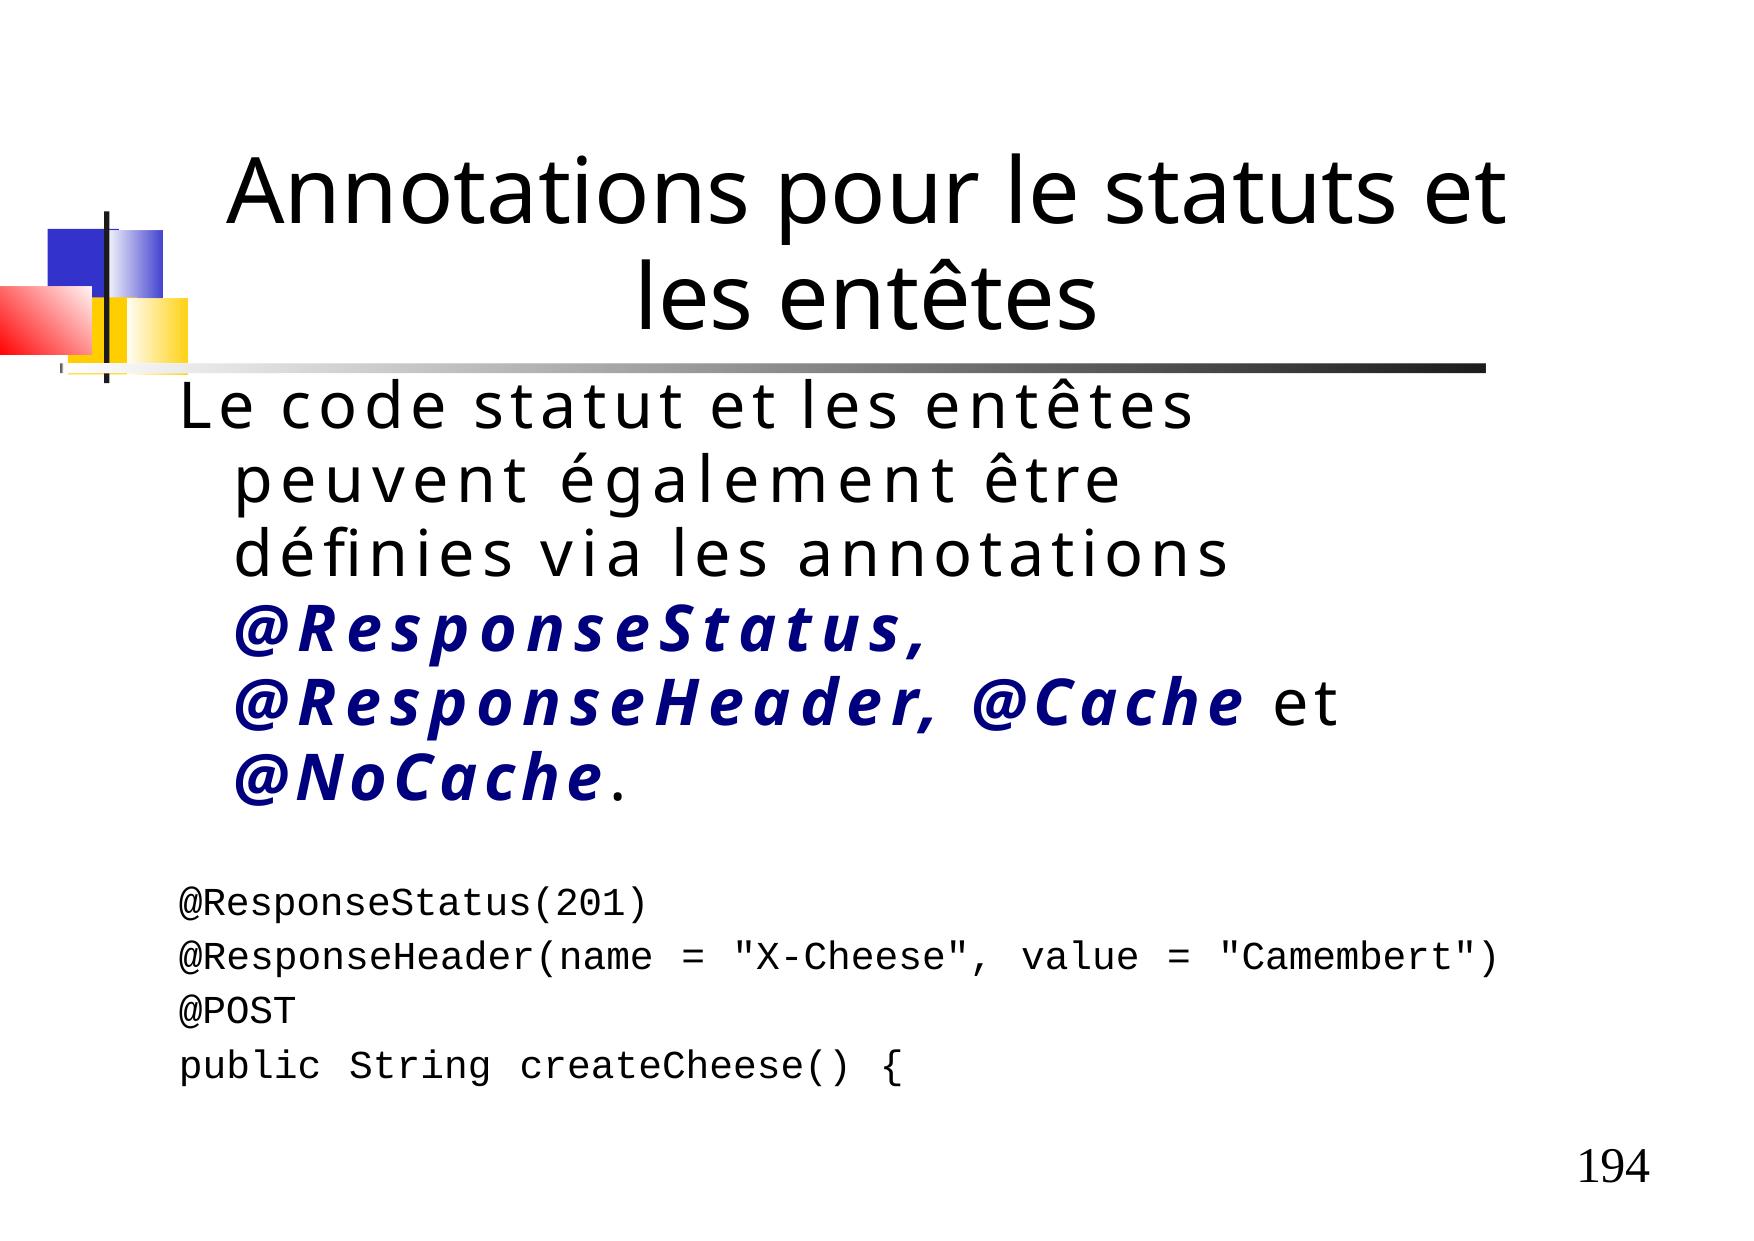

# Annotations pour le statuts et les entêtes
Le code statut et les entêtes peuvent également être définies via les annotations	@ResponseStatus, @ResponseHeader,	@Cache et @NoCache.
@ResponseStatus(201)
@ResponseHeader(name = "X-Cheese", value = "Camembert") @POST
public String createCheese() {
194